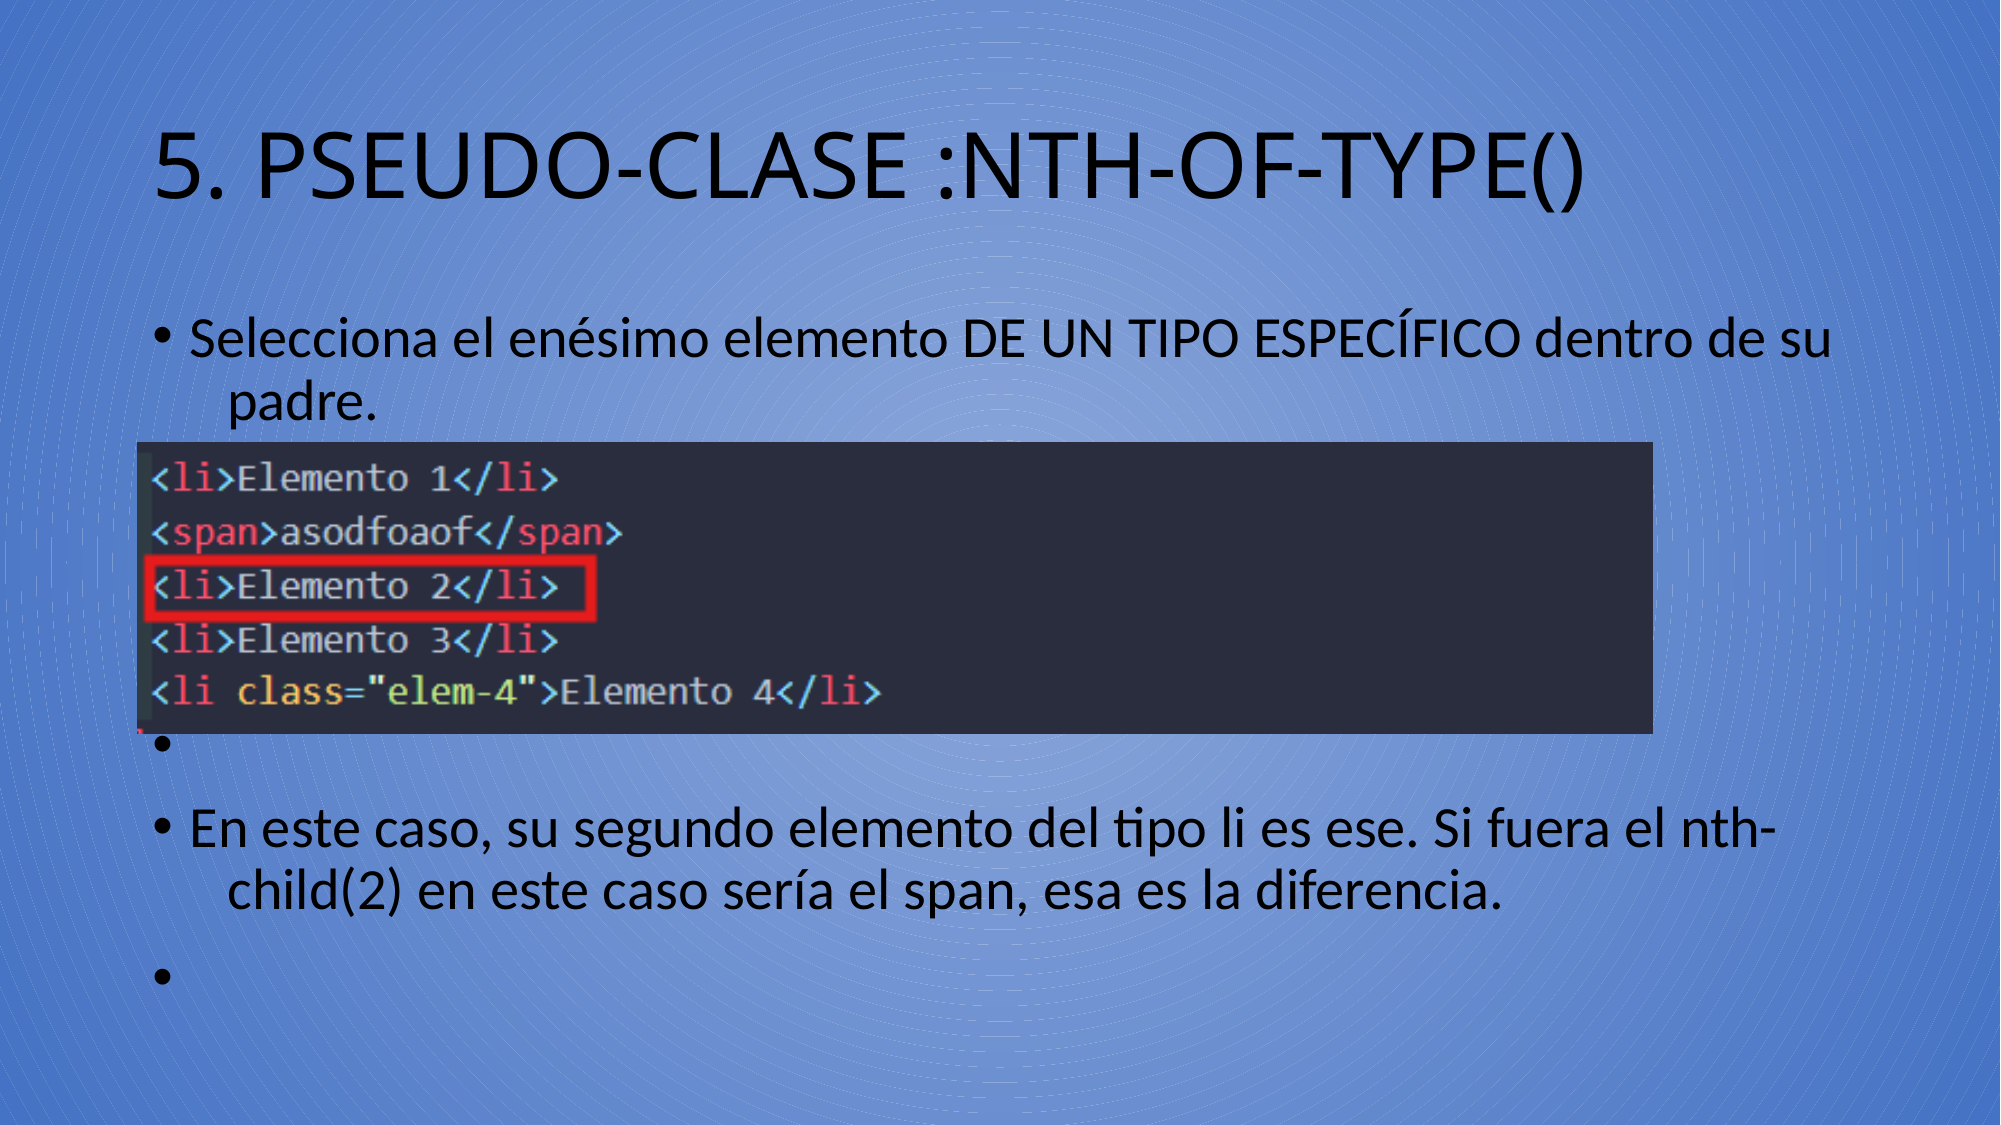

# 5. PSEUDO-CLASE :NTH-OF-TYPE()
Selecciona el enésimo elemento DE UN TIPO ESPECÍFICO dentro de su padre.
En este caso, su segundo elemento del tipo li es ese. Si fuera el nth-child(2) en este caso sería el span, esa es la diferencia.